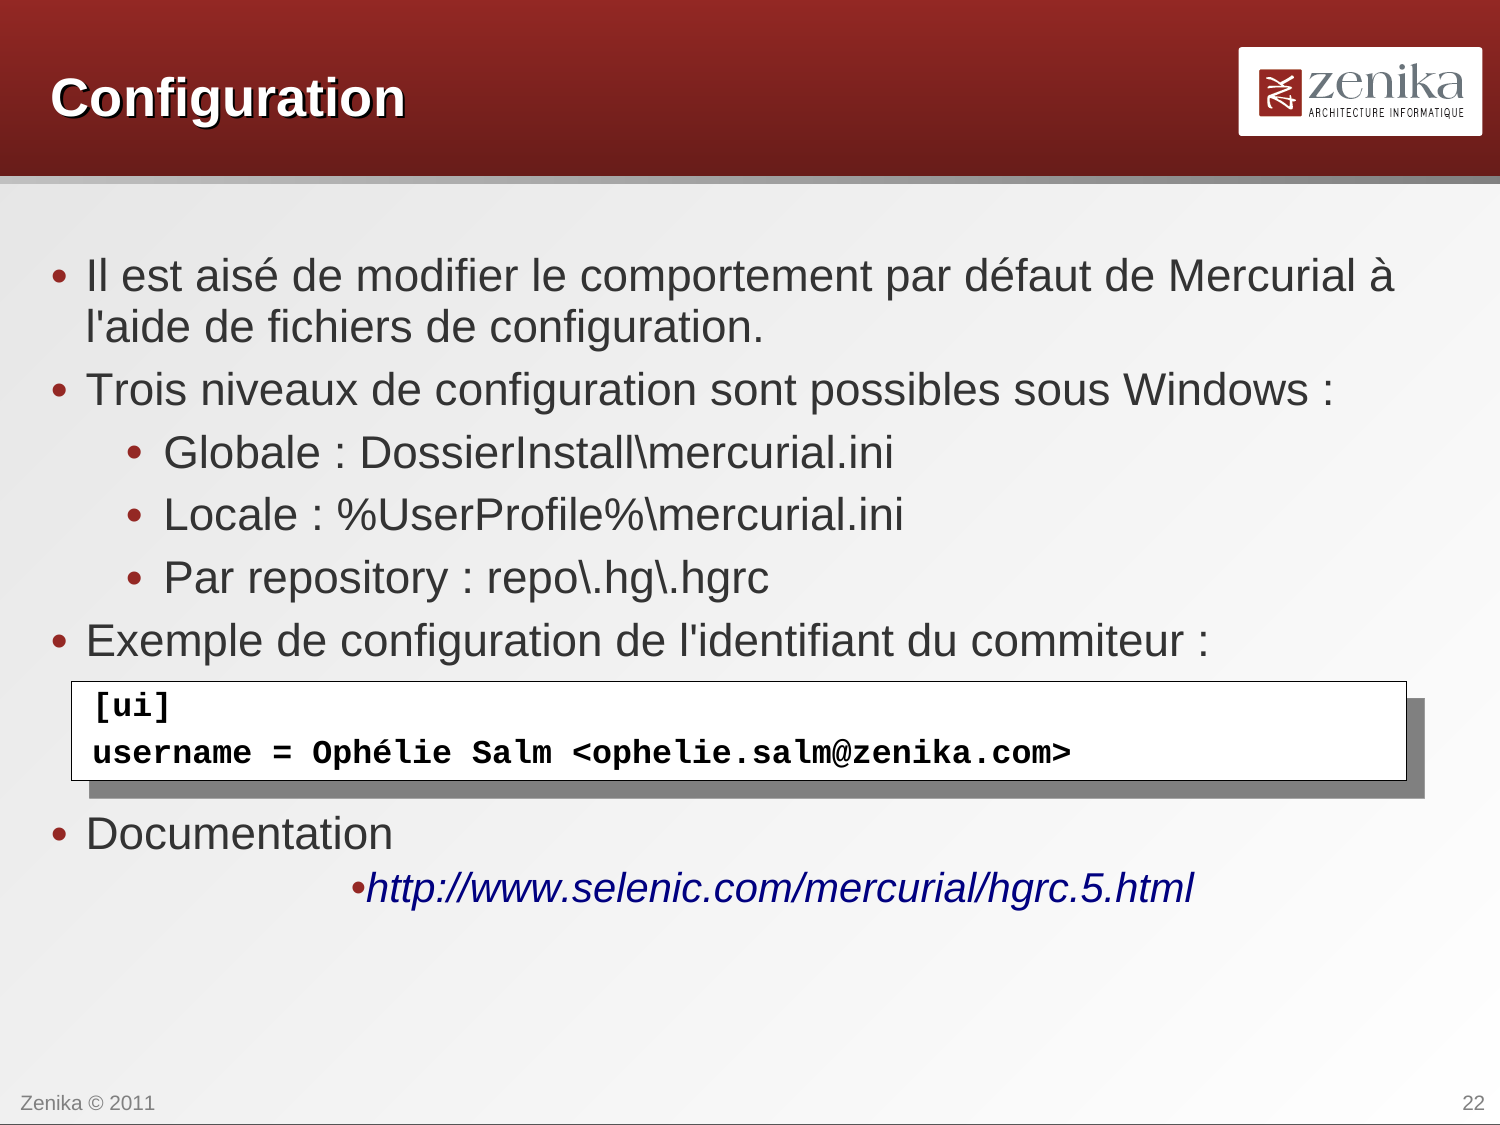

# Configuration
Il est aisé de modifier le comportement par défaut de Mercurial à l'aide de fichiers de configuration.
Trois niveaux de configuration sont possibles sous Windows :
Globale : DossierInstall\mercurial.ini
Locale : %UserProfile%\mercurial.ini
Par repository : repo\.hg\.hgrc
Exemple de configuration de l'identifiant du commiteur :
Documentation
http://www.selenic.com/mercurial/hgrc.5.html
[ui]
username = Ophélie Salm <ophelie.salm@zenika.com>